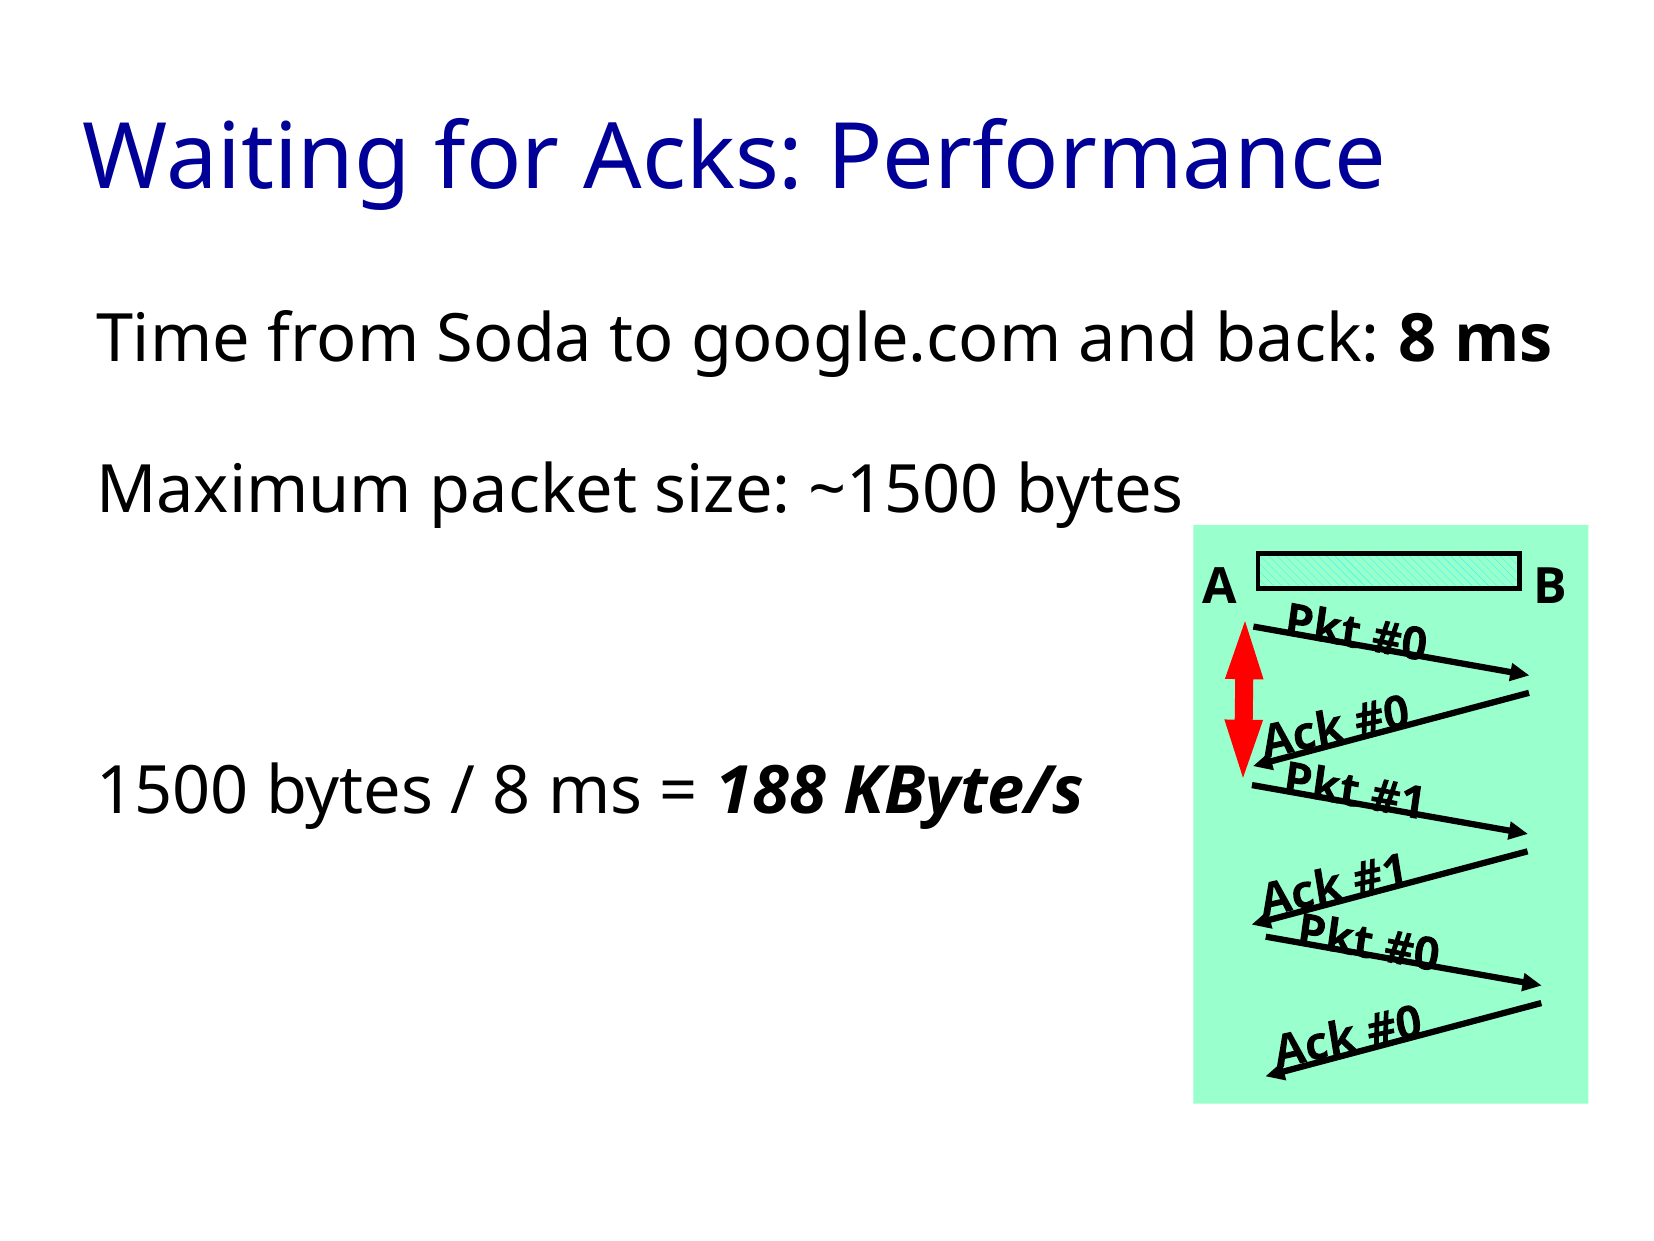

# Waiting for Acks: Performance
Time from Soda to google.com and back: 8 ms
Maximum packet size: ~1500 bytes
1500 bytes / 8 ms = 188 KByte/s
A
B
Pkt #0
Ack #0
Pkt #1
Ack #1
Pkt #0
Ack #0